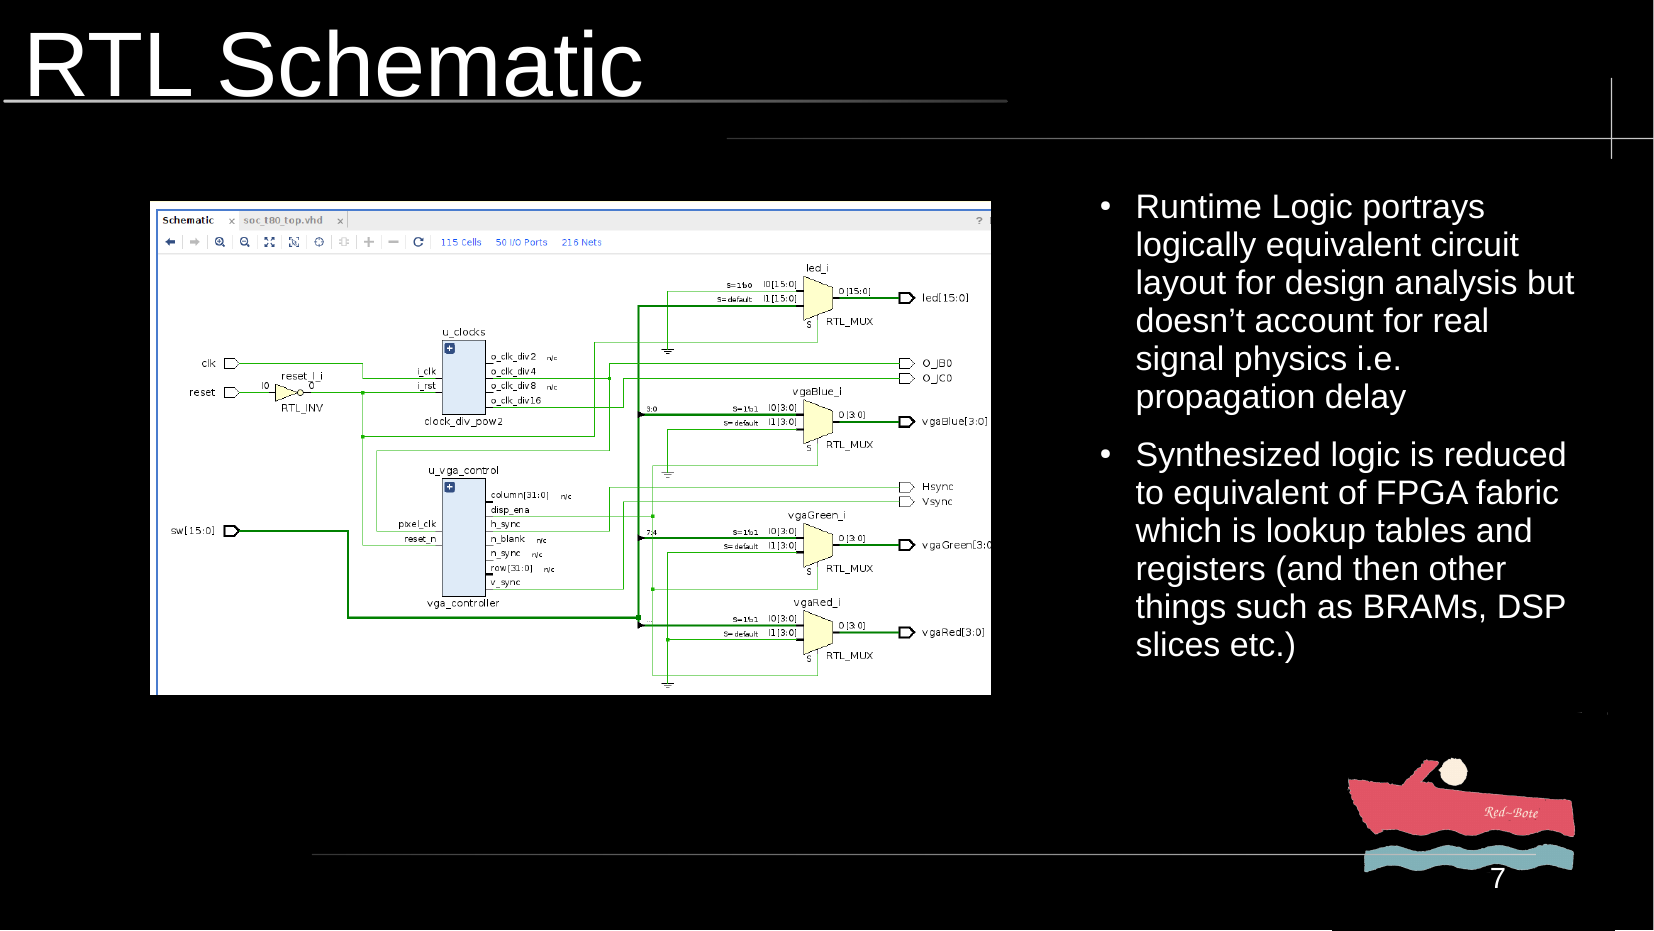

RTL Schematic
# Runtime Logic portrays logically equivalent circuit layout for design analysis but doesn’t account for real signal physics i.e. propagation delay
Synthesized logic is reduced to equivalent of FPGA fabric which is lookup tables and registers (and then other things such as BRAMs, DSP slices etc.)
7